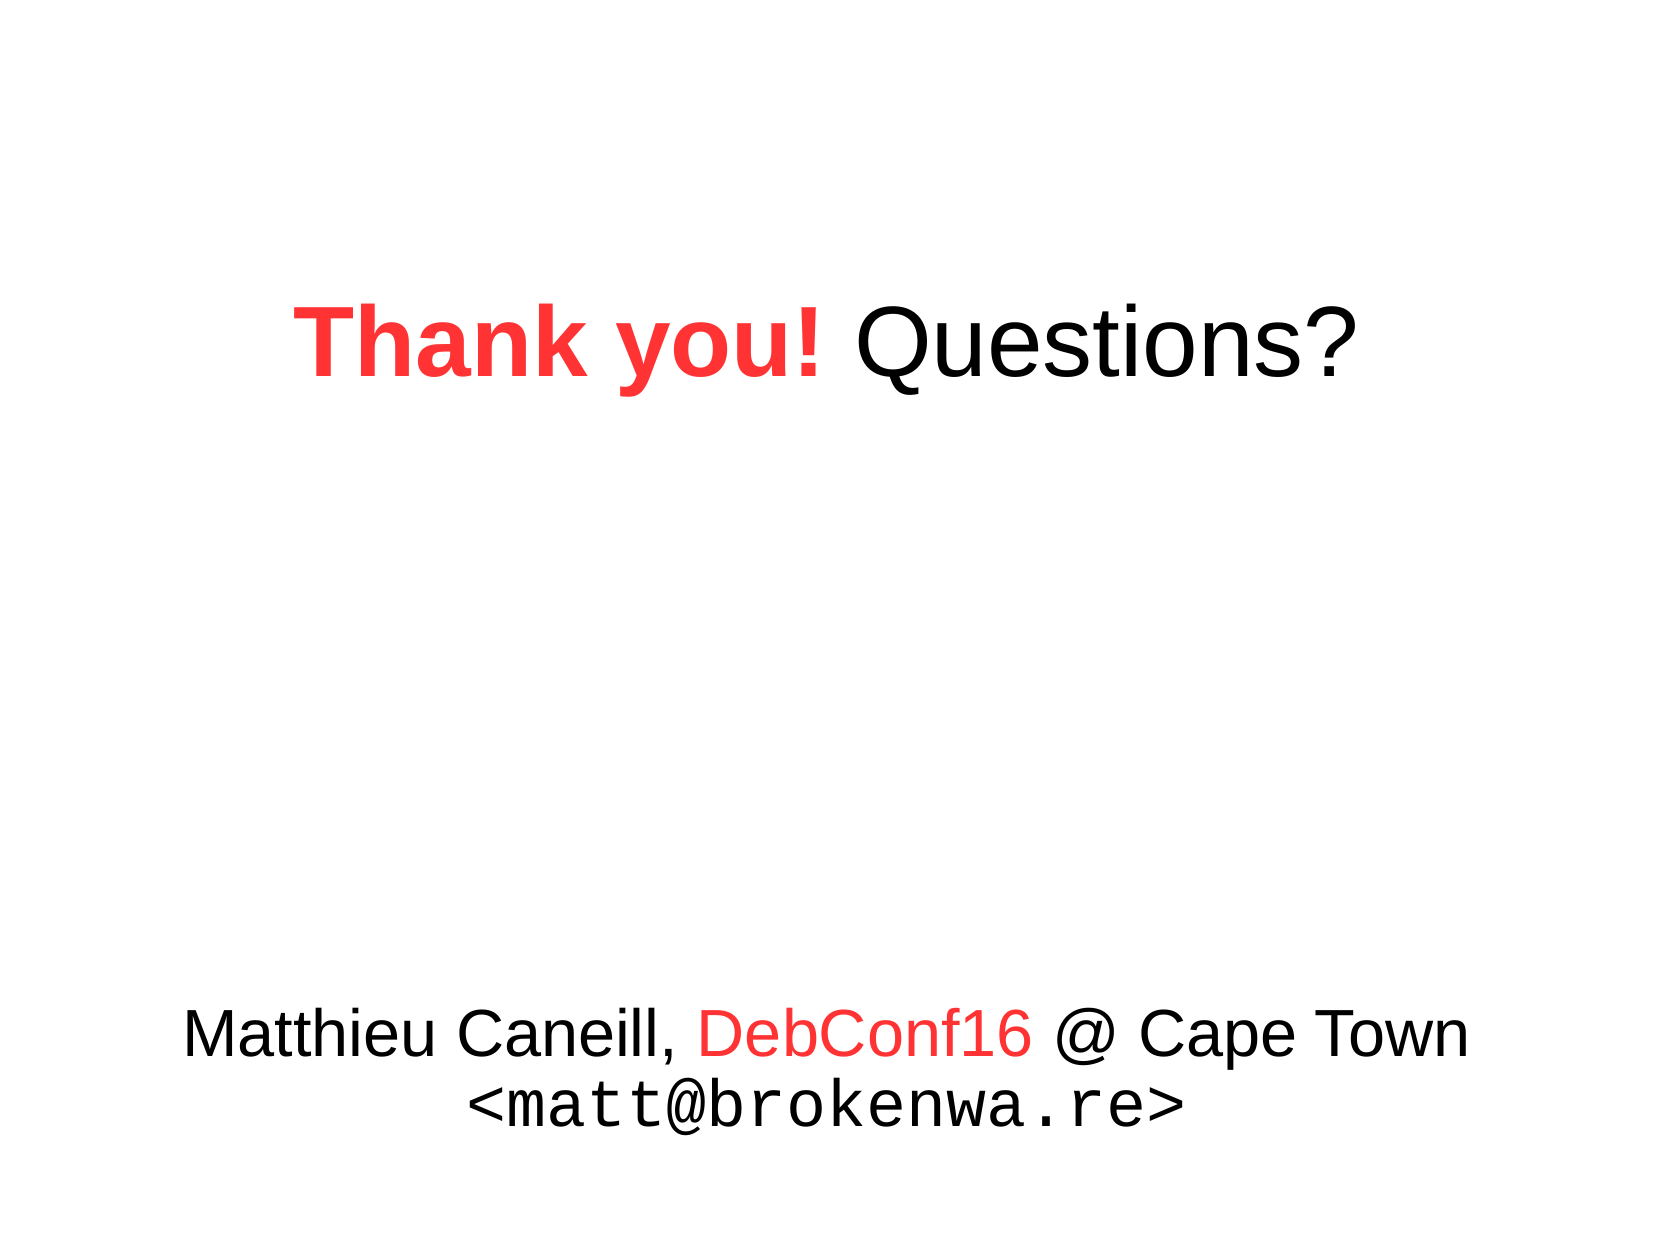

# Thank you! Questions?
Matthieu Caneill, DebConf16 @ Cape Town
<matt@brokenwa.re>